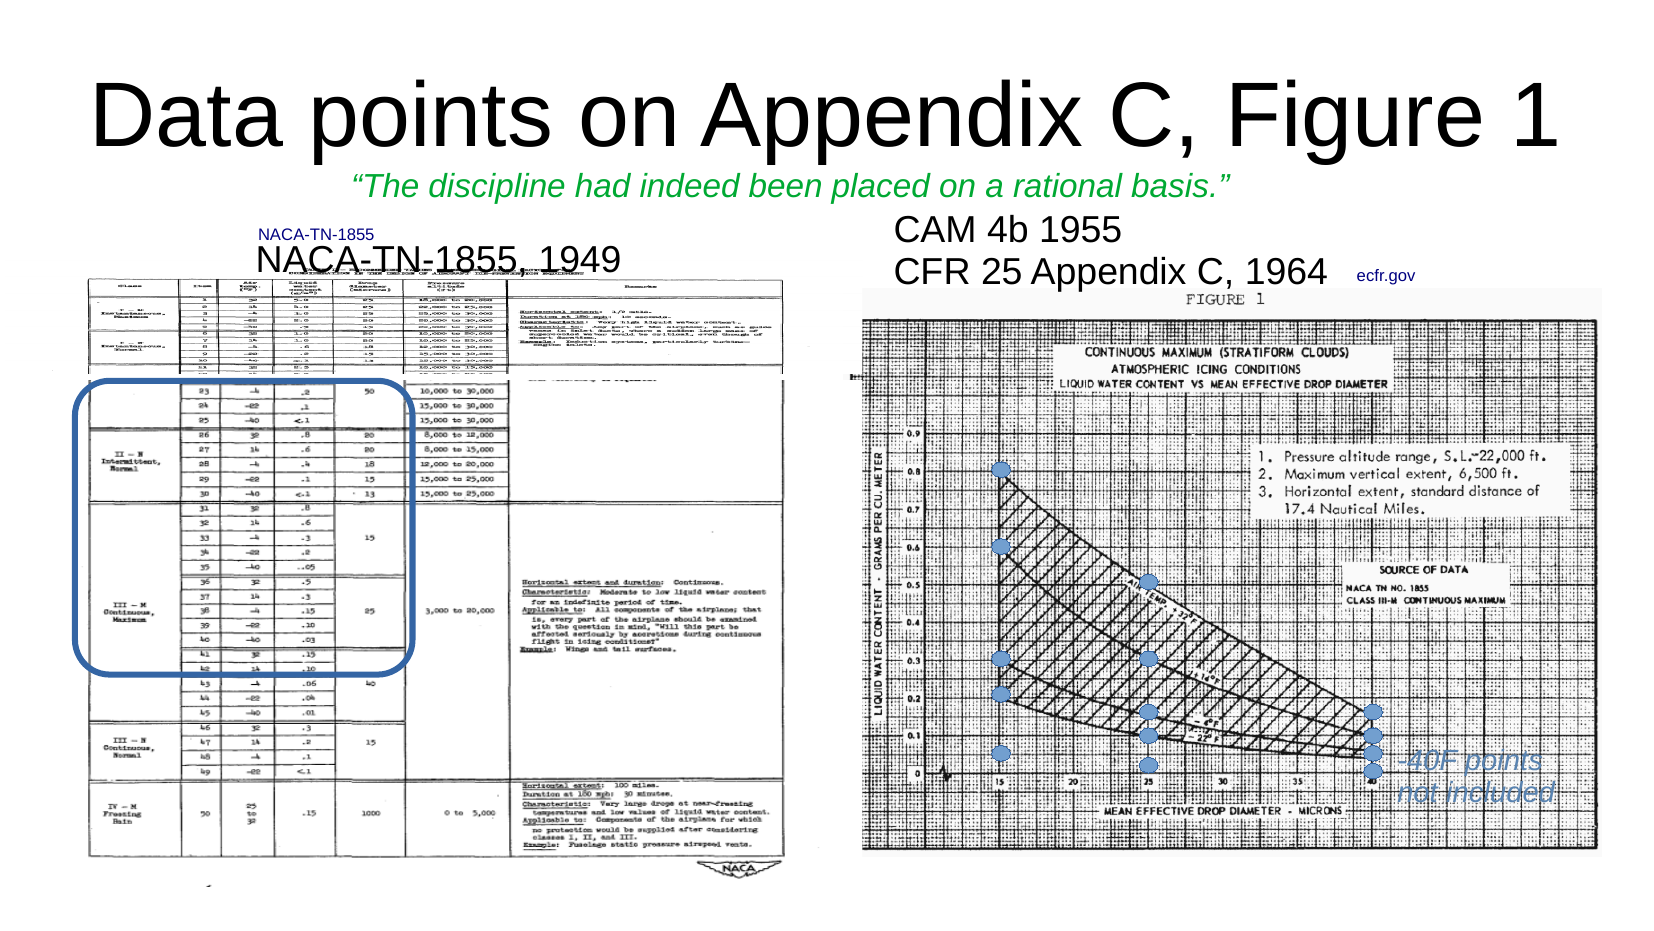

# Data points on Appendix C, Figure 1
“The discipline had indeed been placed on a rational basis.”
CAM 4b 1955
CFR 25 Appendix C, 1964
NACA-TN-1855
NACA-TN-1855, 1949
ecfr.gov
-40F points not included